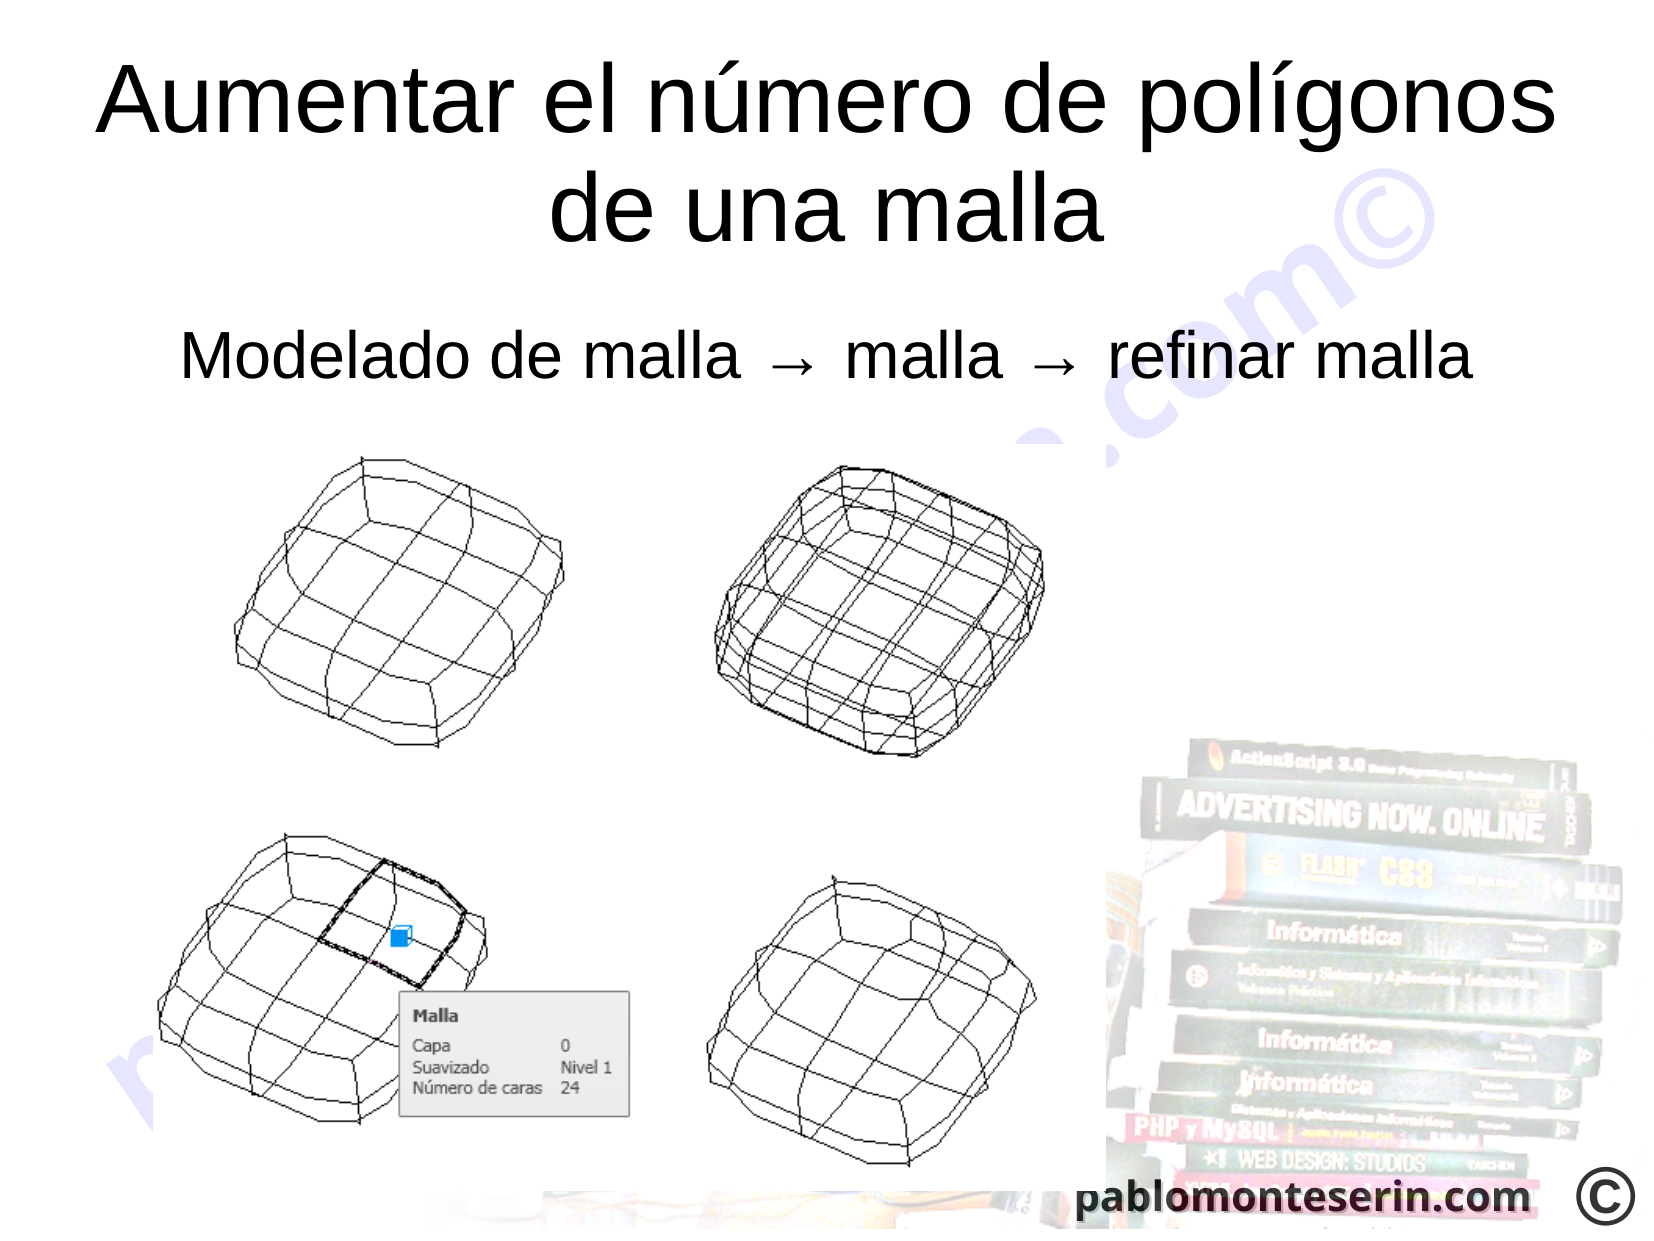

# Aumentar el número de polígonos de una malla
Modelado de malla → malla → refinar malla